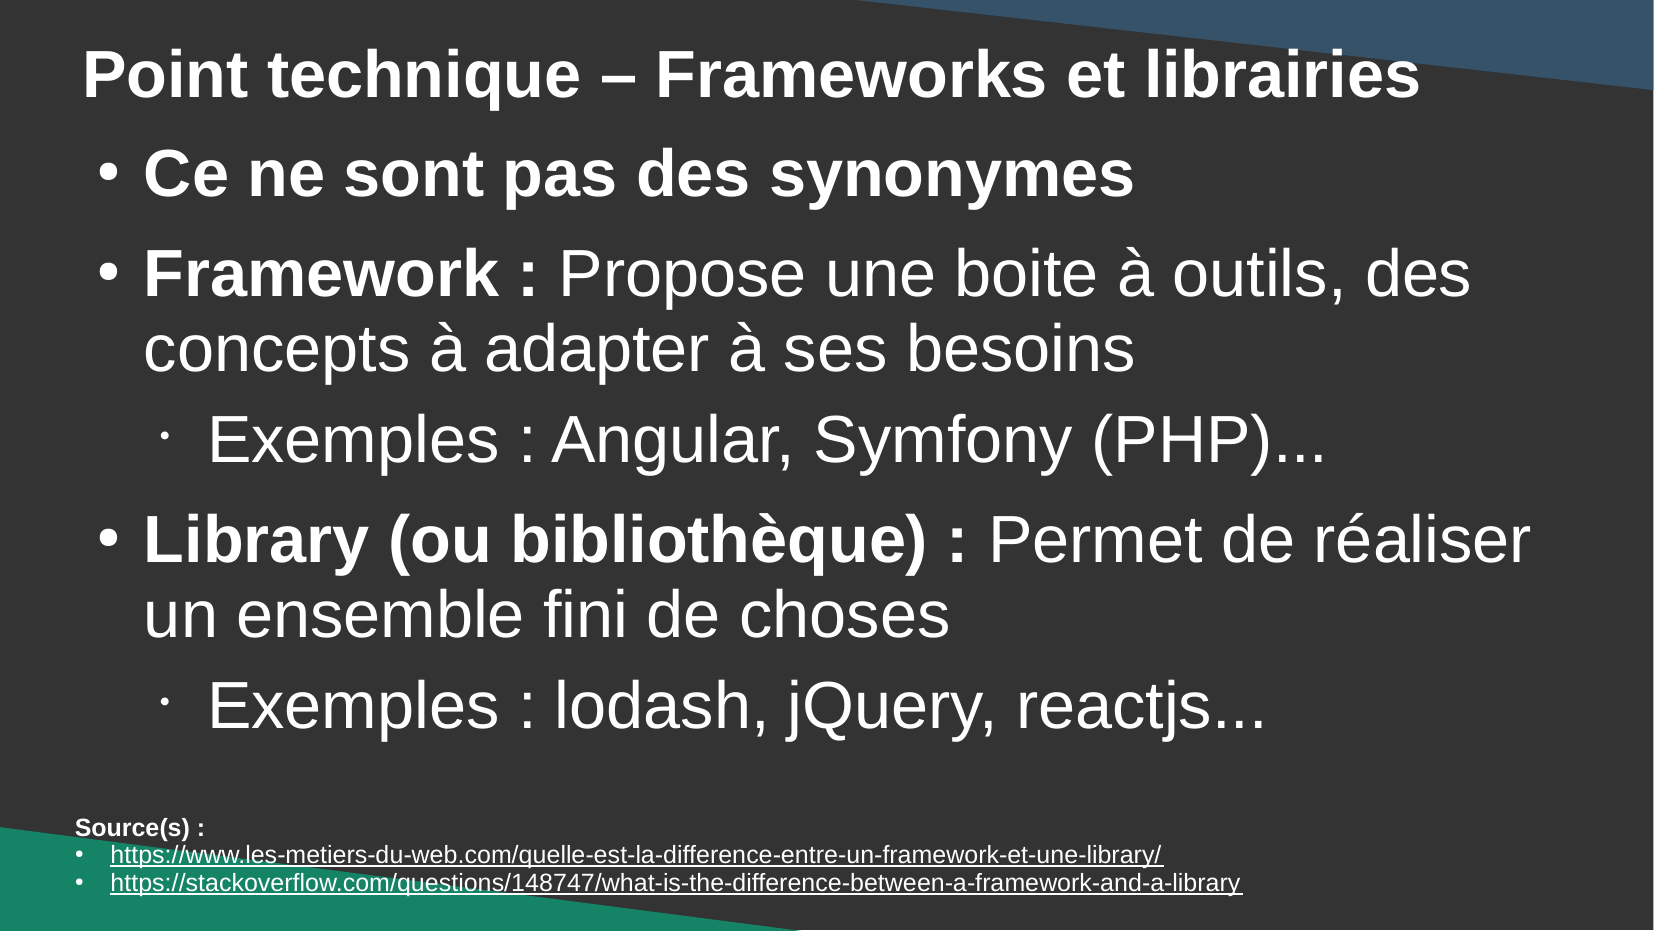

# Point technique – Frameworks et librairies
Ce ne sont pas des synonymes
Framework : Propose une boite à outils, des concepts à adapter à ses besoins
Exemples : Angular, Symfony (PHP)...
Library (ou bibliothèque) : Permet de réaliser un ensemble fini de choses
Exemples : lodash, jQuery, reactjs...
Source(s) :
https://www.les-metiers-du-web.com/quelle-est-la-difference-entre-un-framework-et-une-library/
https://stackoverflow.com/questions/148747/what-is-the-difference-between-a-framework-and-a-library